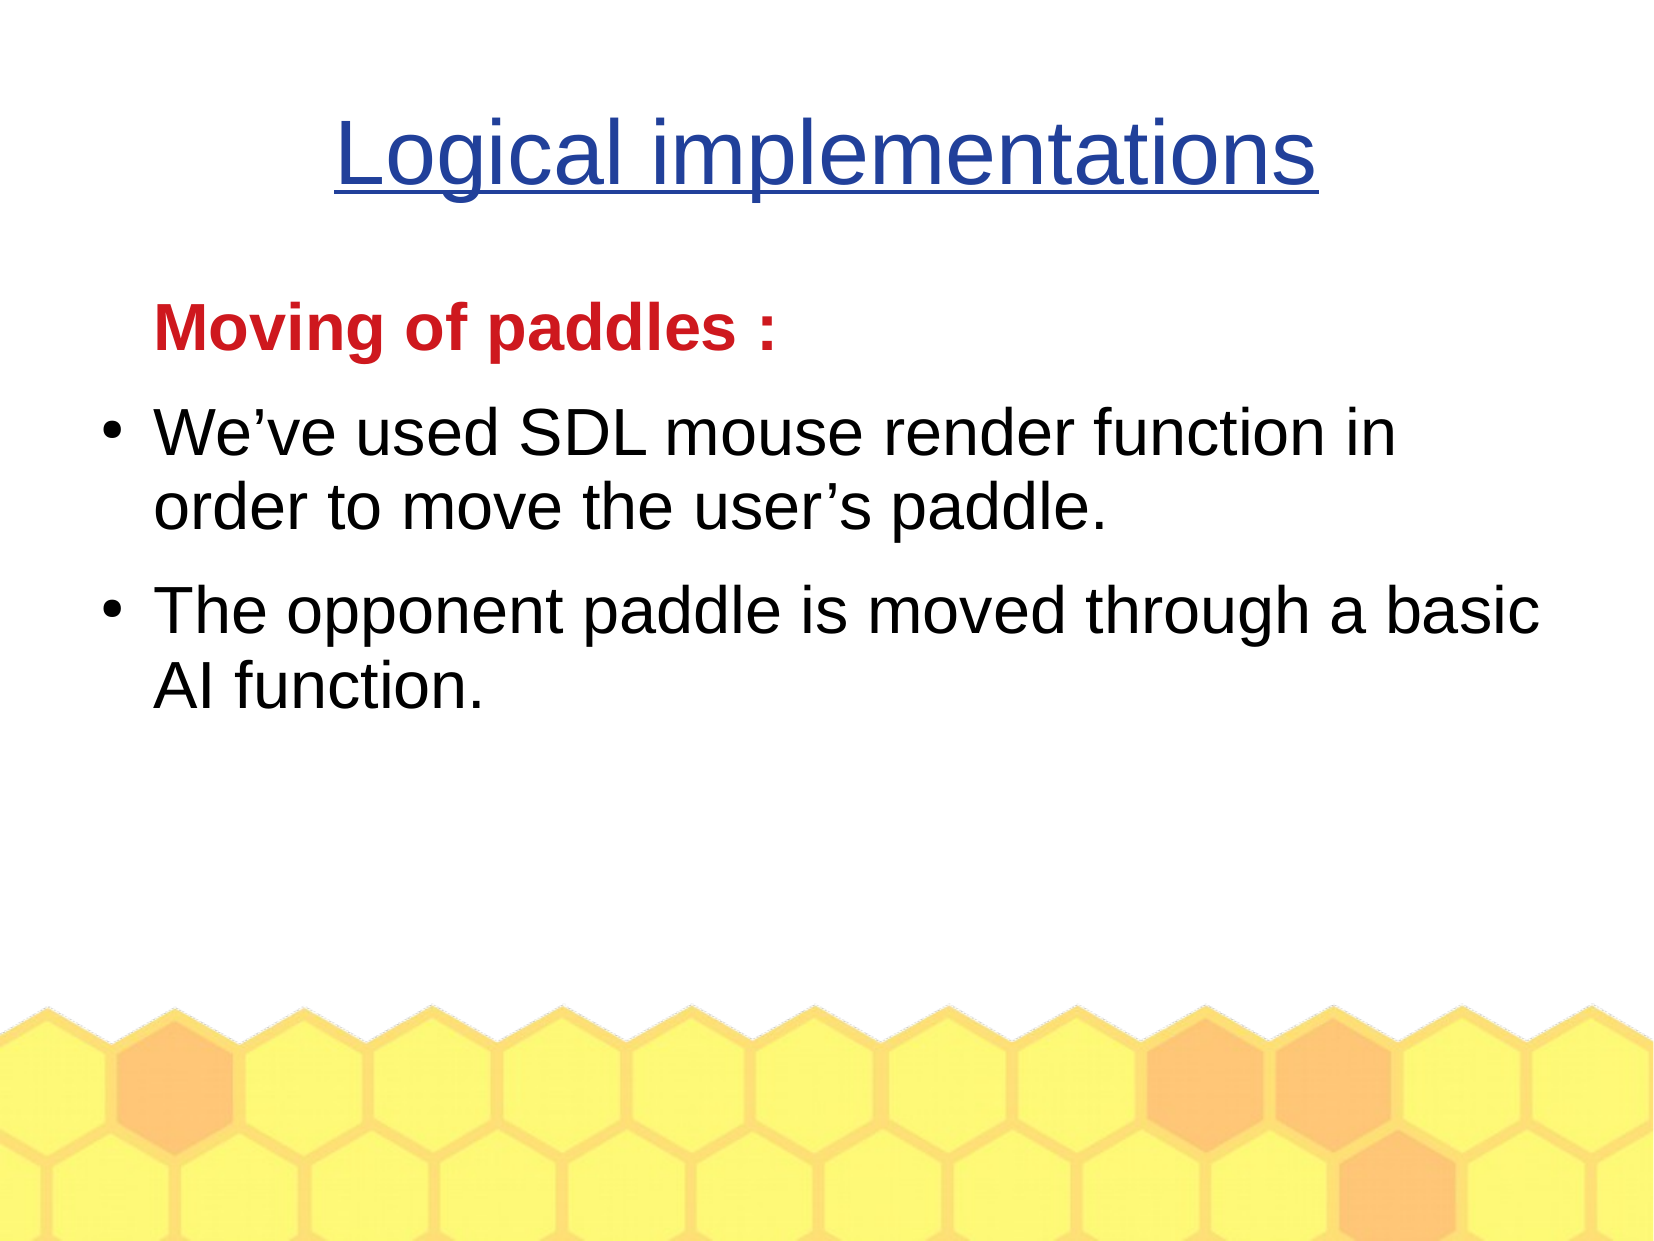

# Logical implementations
Moving of paddles :
We’ve used SDL mouse render function in order to move the user’s paddle.
The opponent paddle is moved through a basic AI function.